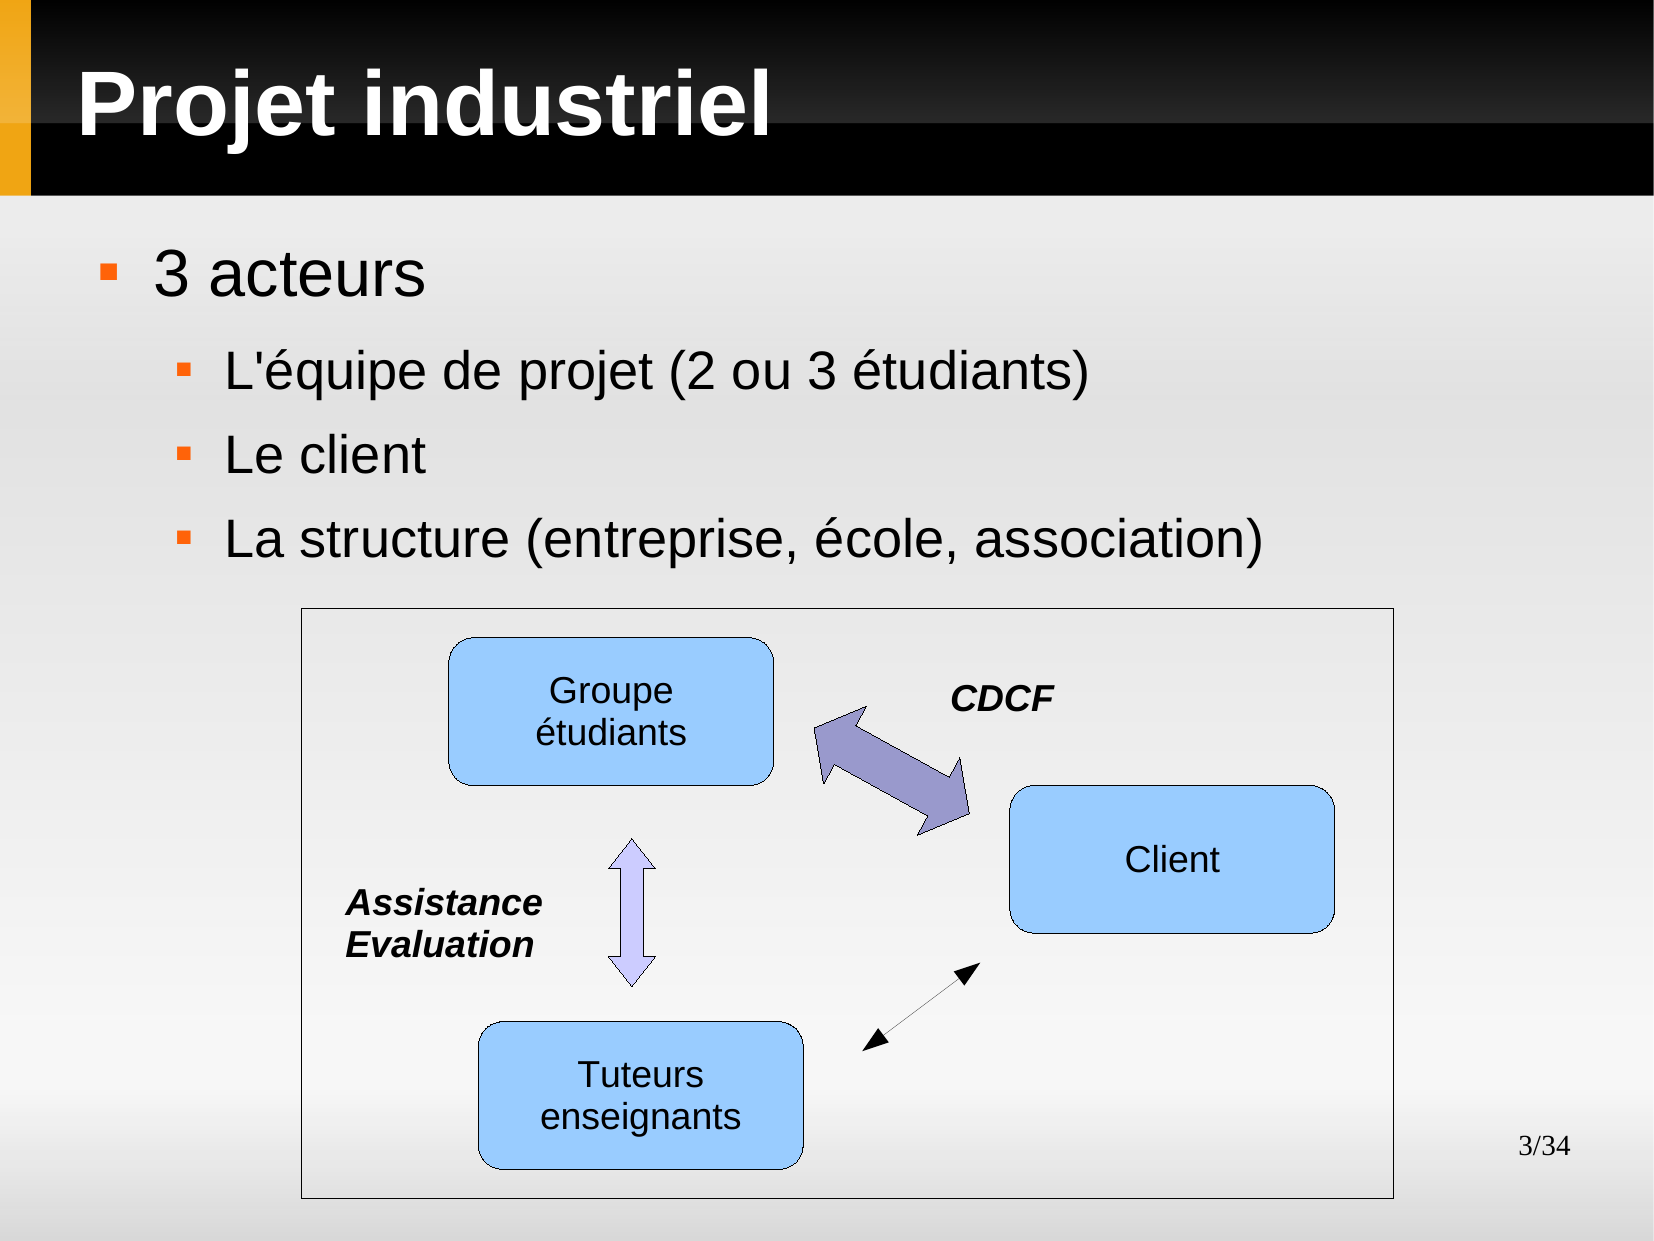

# Projet industriel
3 acteurs
L'équipe de projet (2 ou 3 étudiants)
Le client
La structure (entreprise, école, association)
Groupe
étudiants
CDCF
Client
Assistance
Evaluation
Tuteurs
enseignants
3